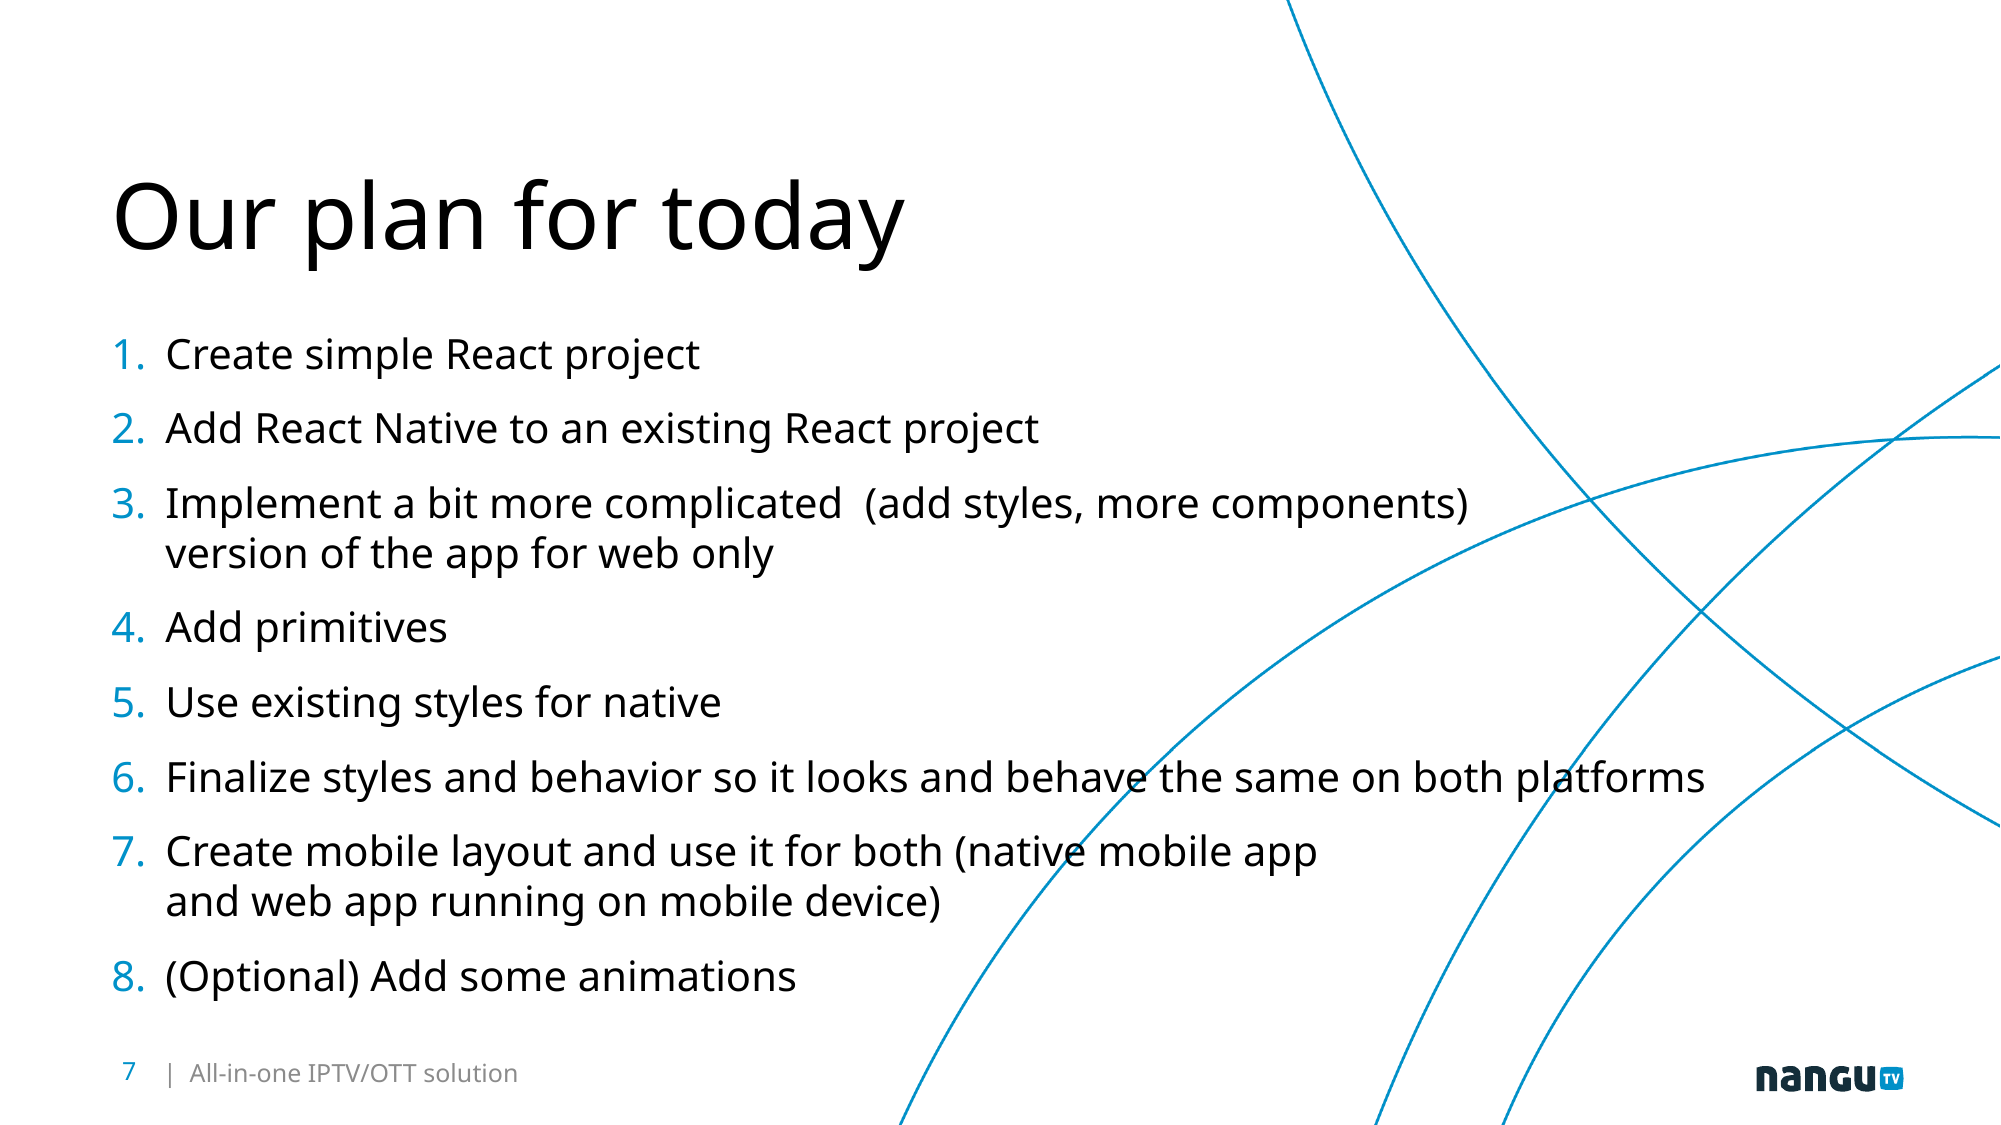

# Our plan for today
Create simple React project
Add React Native to an existing React project
Implement a bit more complicated (add styles, more components)
version of the app for web only
Add primitives
Use existing styles for native
Finalize styles and behavior so it looks and behave the same on both platforms
Create mobile layout and use it for both (native mobile app
and web app running on mobile device)
(Optional) Add some animations
| All-in-one IPTV/OTT solution